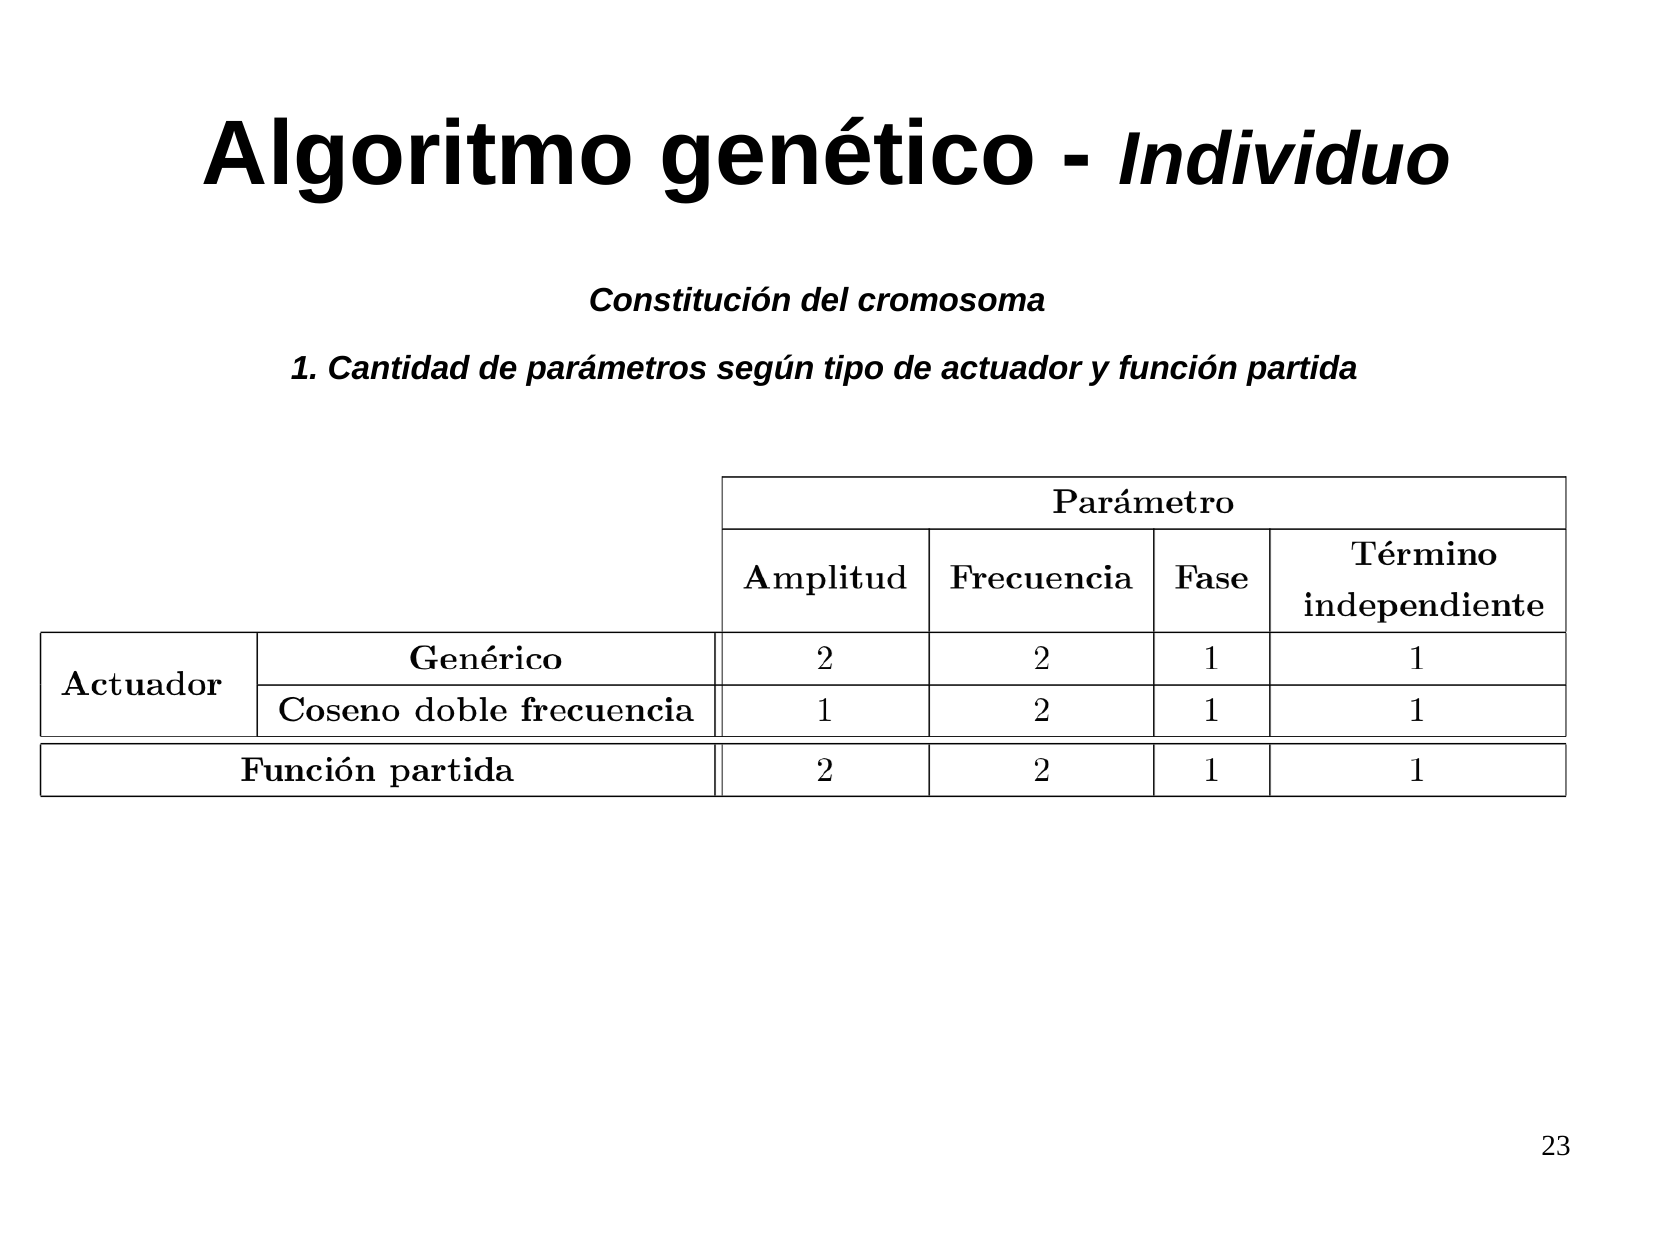

# Algoritmo genético - Individuo
Constitución del cromosoma
1. Cantidad de parámetros según tipo de actuador y función partida
23